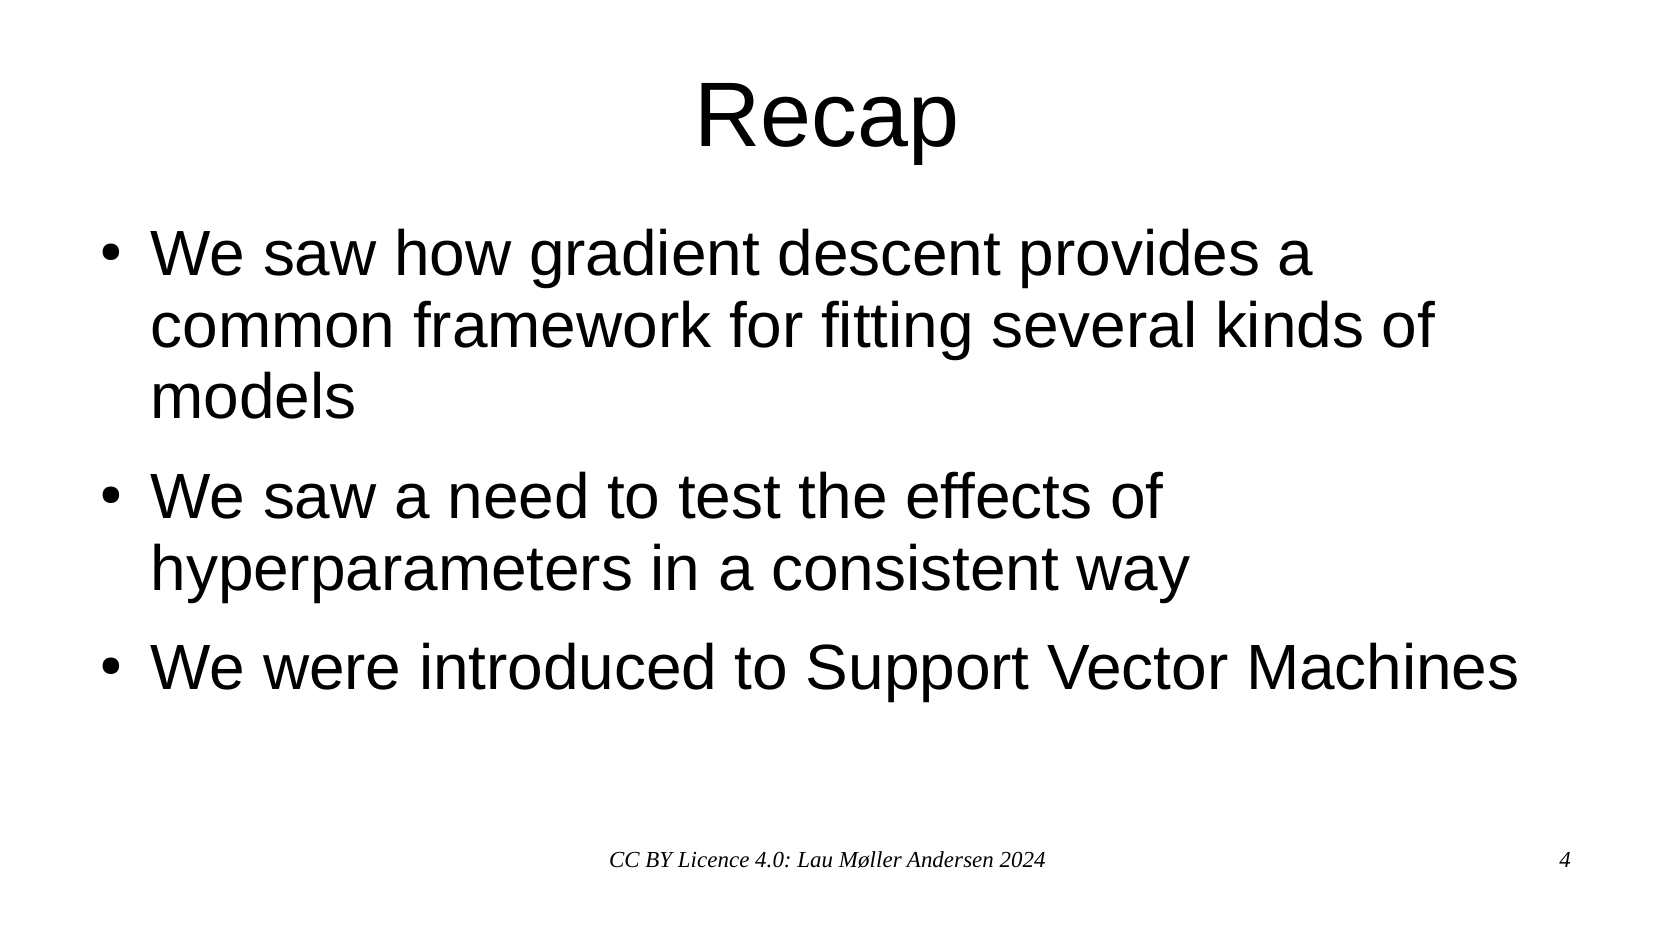

# Recap
We saw how gradient descent provides a common framework for fitting several kinds of models
We saw a need to test the effects of hyperparameters in a consistent way
We were introduced to Support Vector Machines
CC BY Licence 4.0: Lau Møller Andersen 2024
4